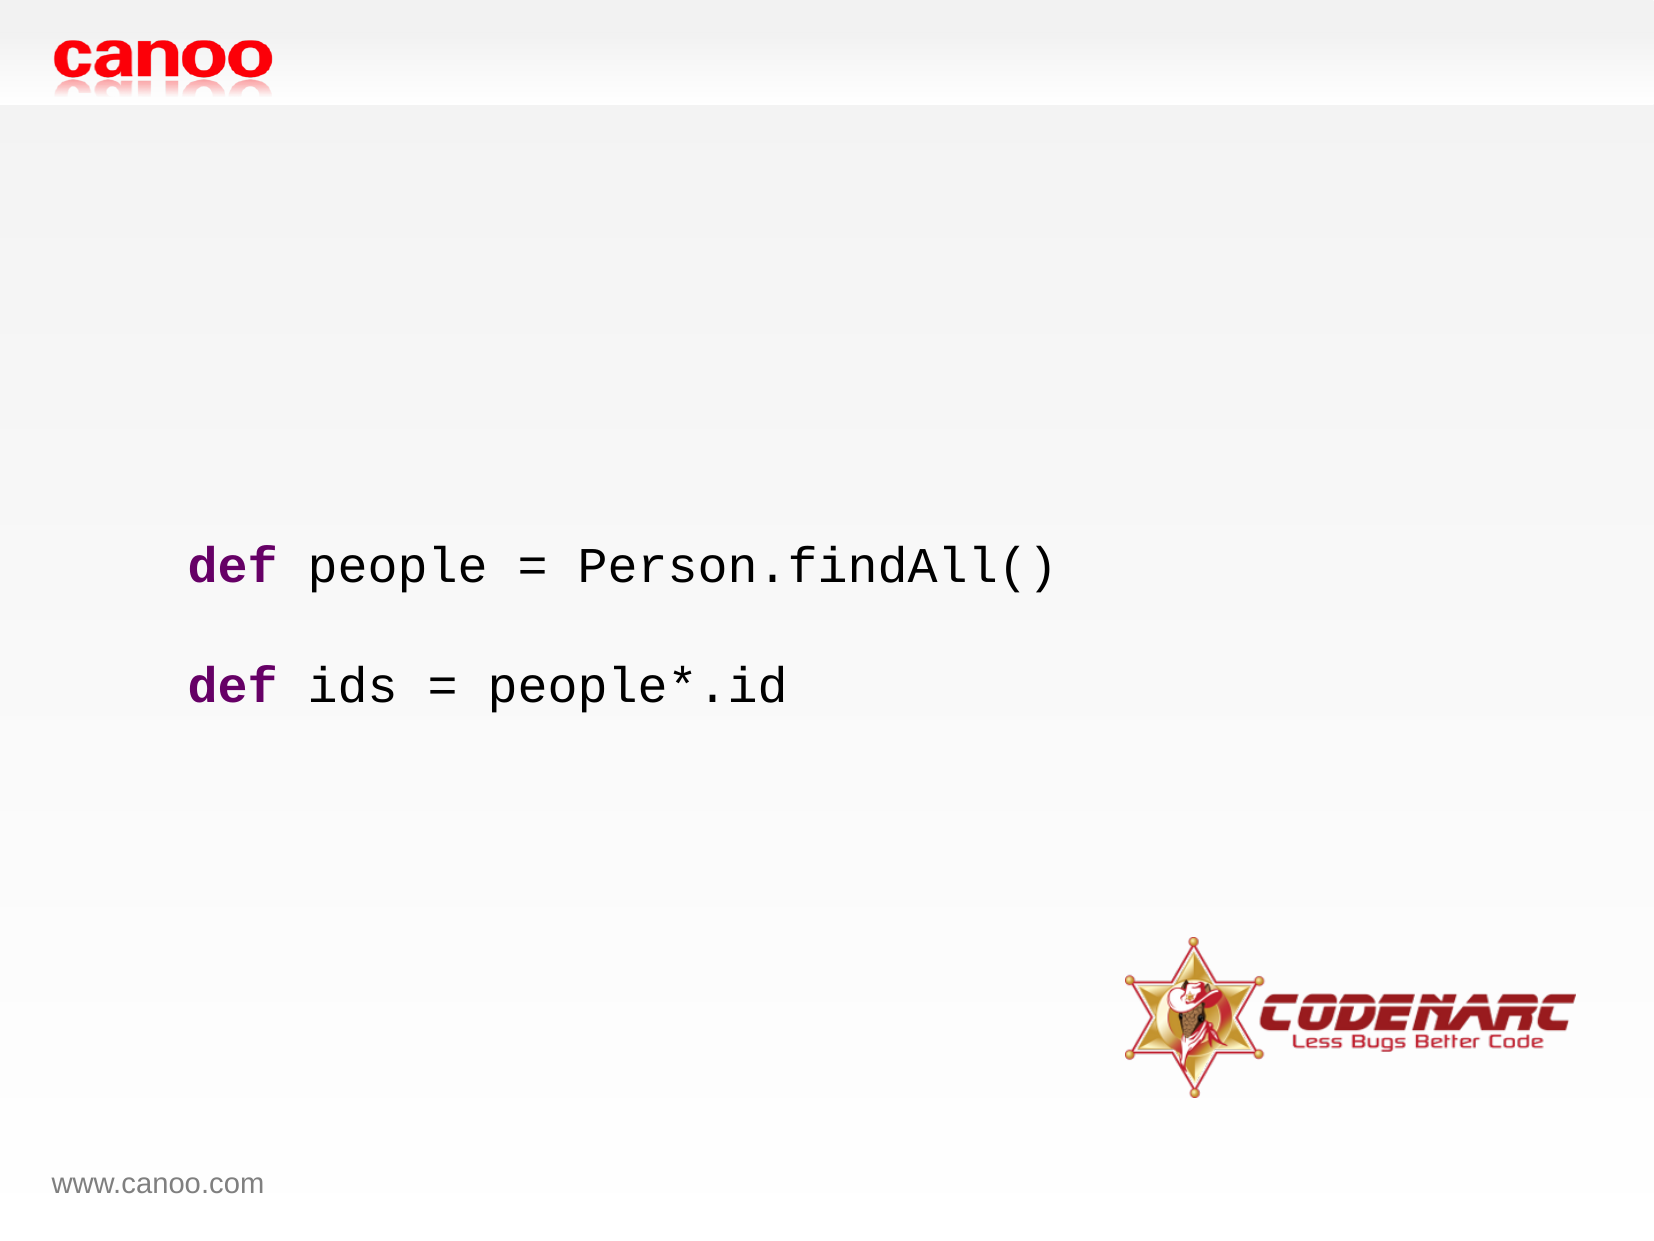

def people = Person.findAll()
def ids = people*.id